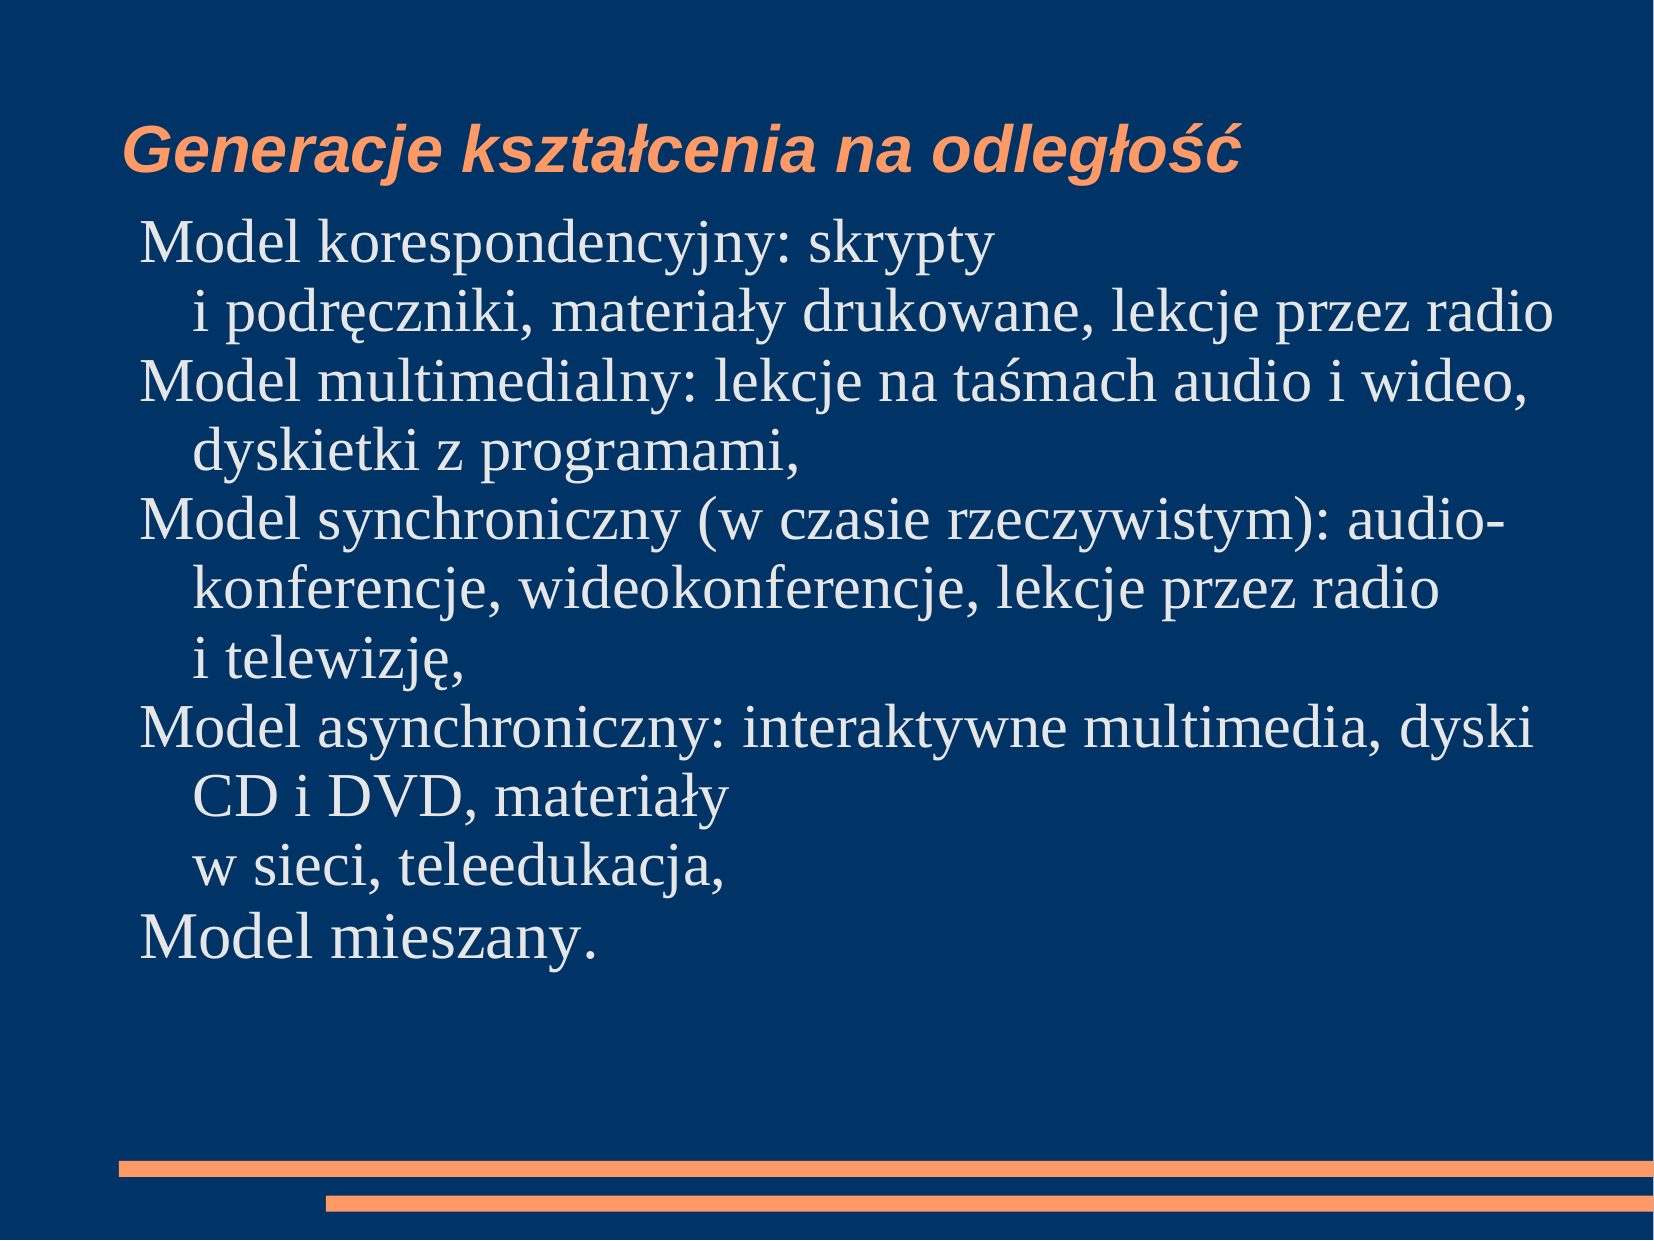

# Generacje kształcenia na odległość
Model korespondencyjny: skrypty
i podręczniki, materiały drukowane, lekcje przez radio
Model multimedialny: lekcje na taśmach audio i wideo, dyskietki z programami,
Model synchroniczny (w czasie rzeczywistym): audio-konferencje, wideokonferencje, lekcje przez radio
i telewizję,
Model asynchroniczny: interaktywne multimedia, dyski CD i DVD, materiały
w sieci, teleedukacja,
Model mieszany.